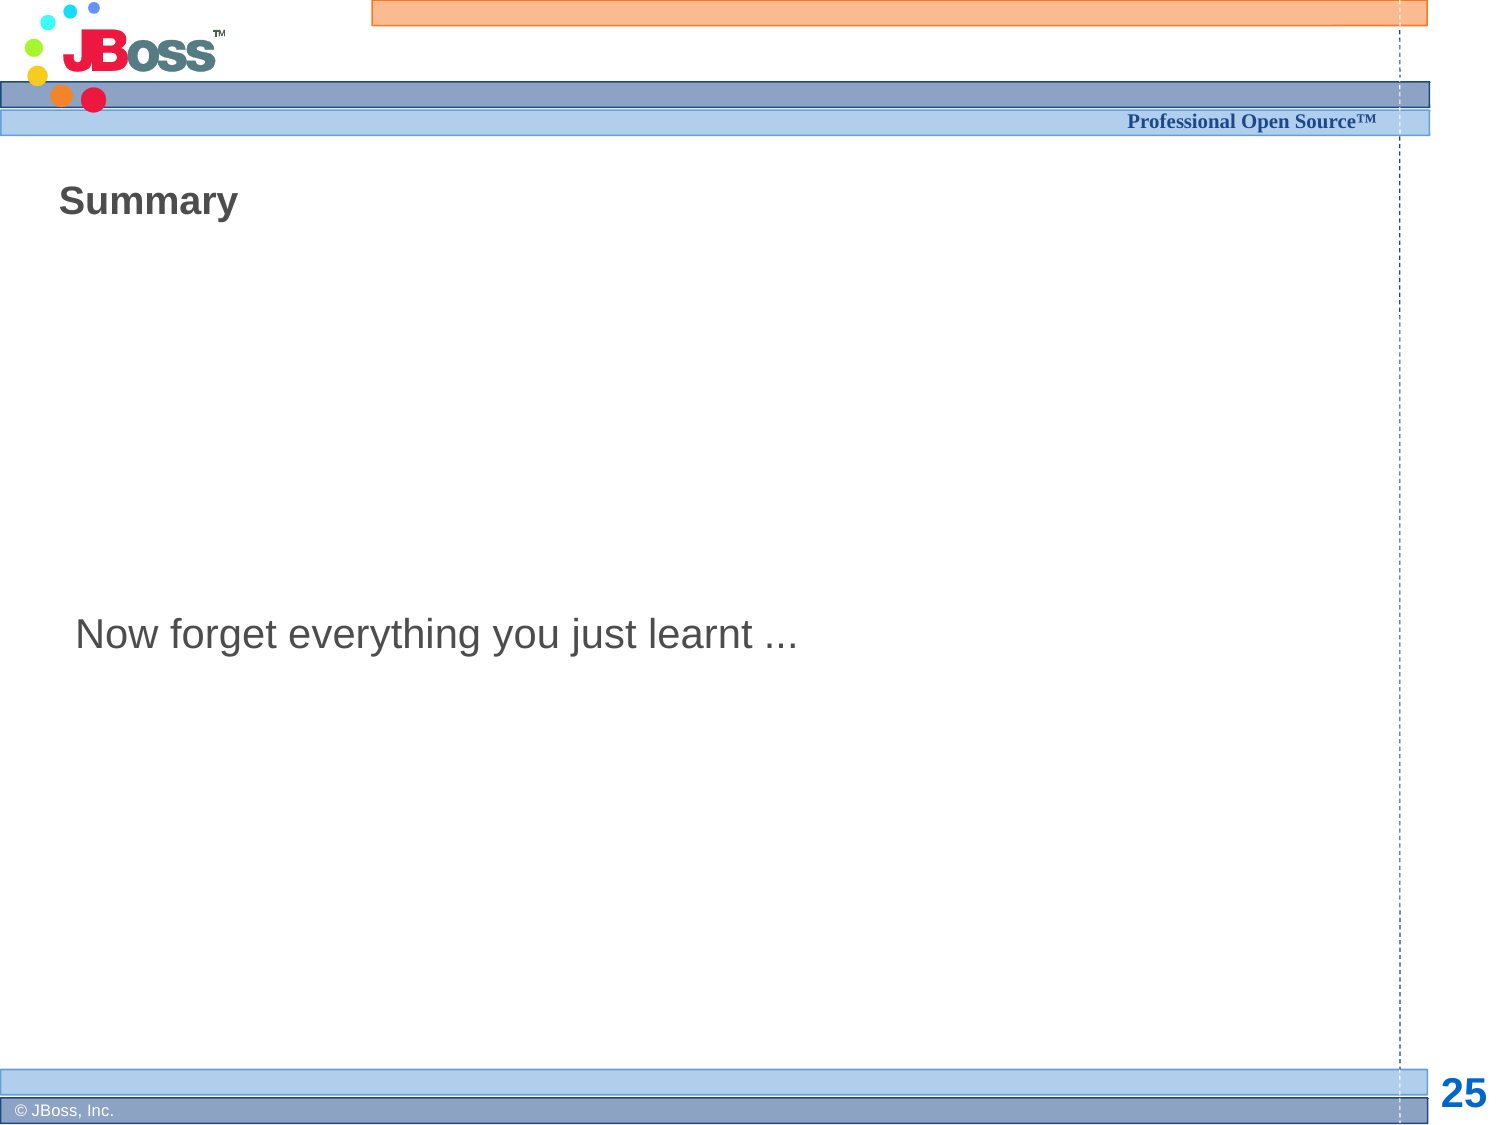

# Summary
Now forget everything you just learnt ...